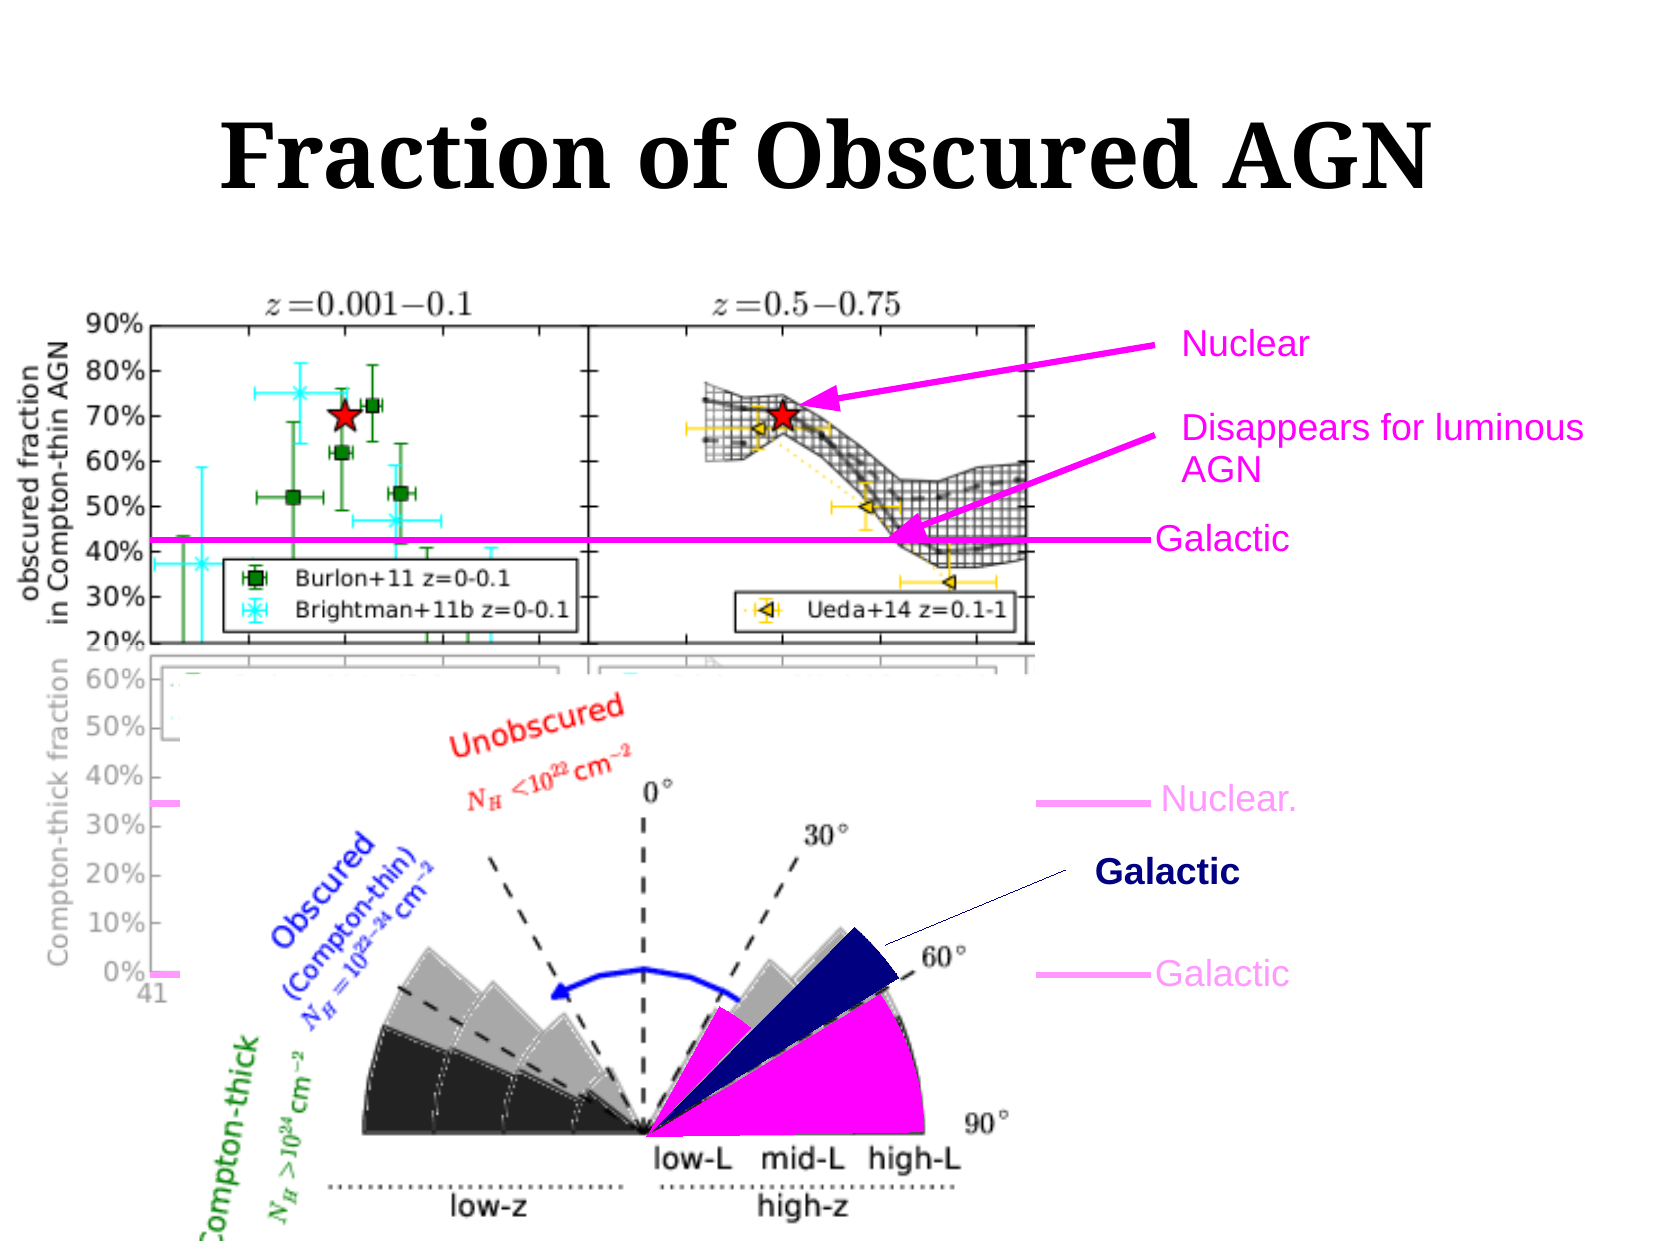

# Fraction of Obscured AGN
Nuclear
Disappears for luminous AGN
Galactic
Nuclear.
Galactic
Galactic